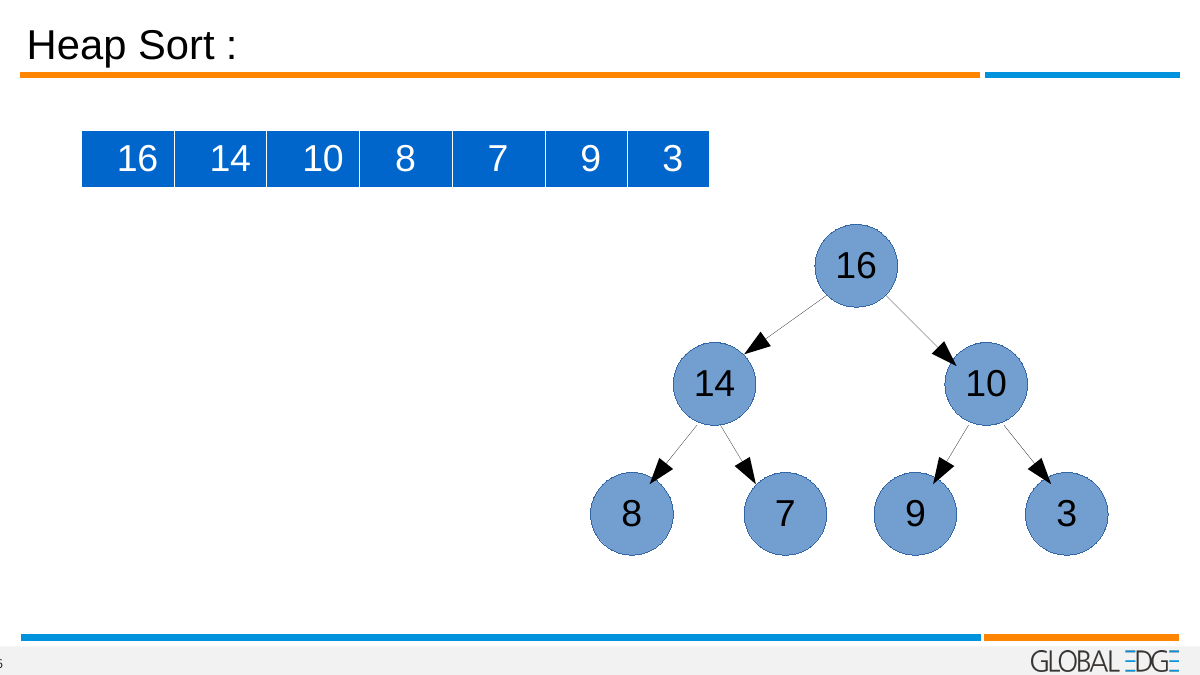

Heap Sort :
| 16 | 14 | 10 | 8 | 7 | 9 | 3 |
| --- | --- | --- | --- | --- | --- | --- |
16
14
10
8
7
9
3